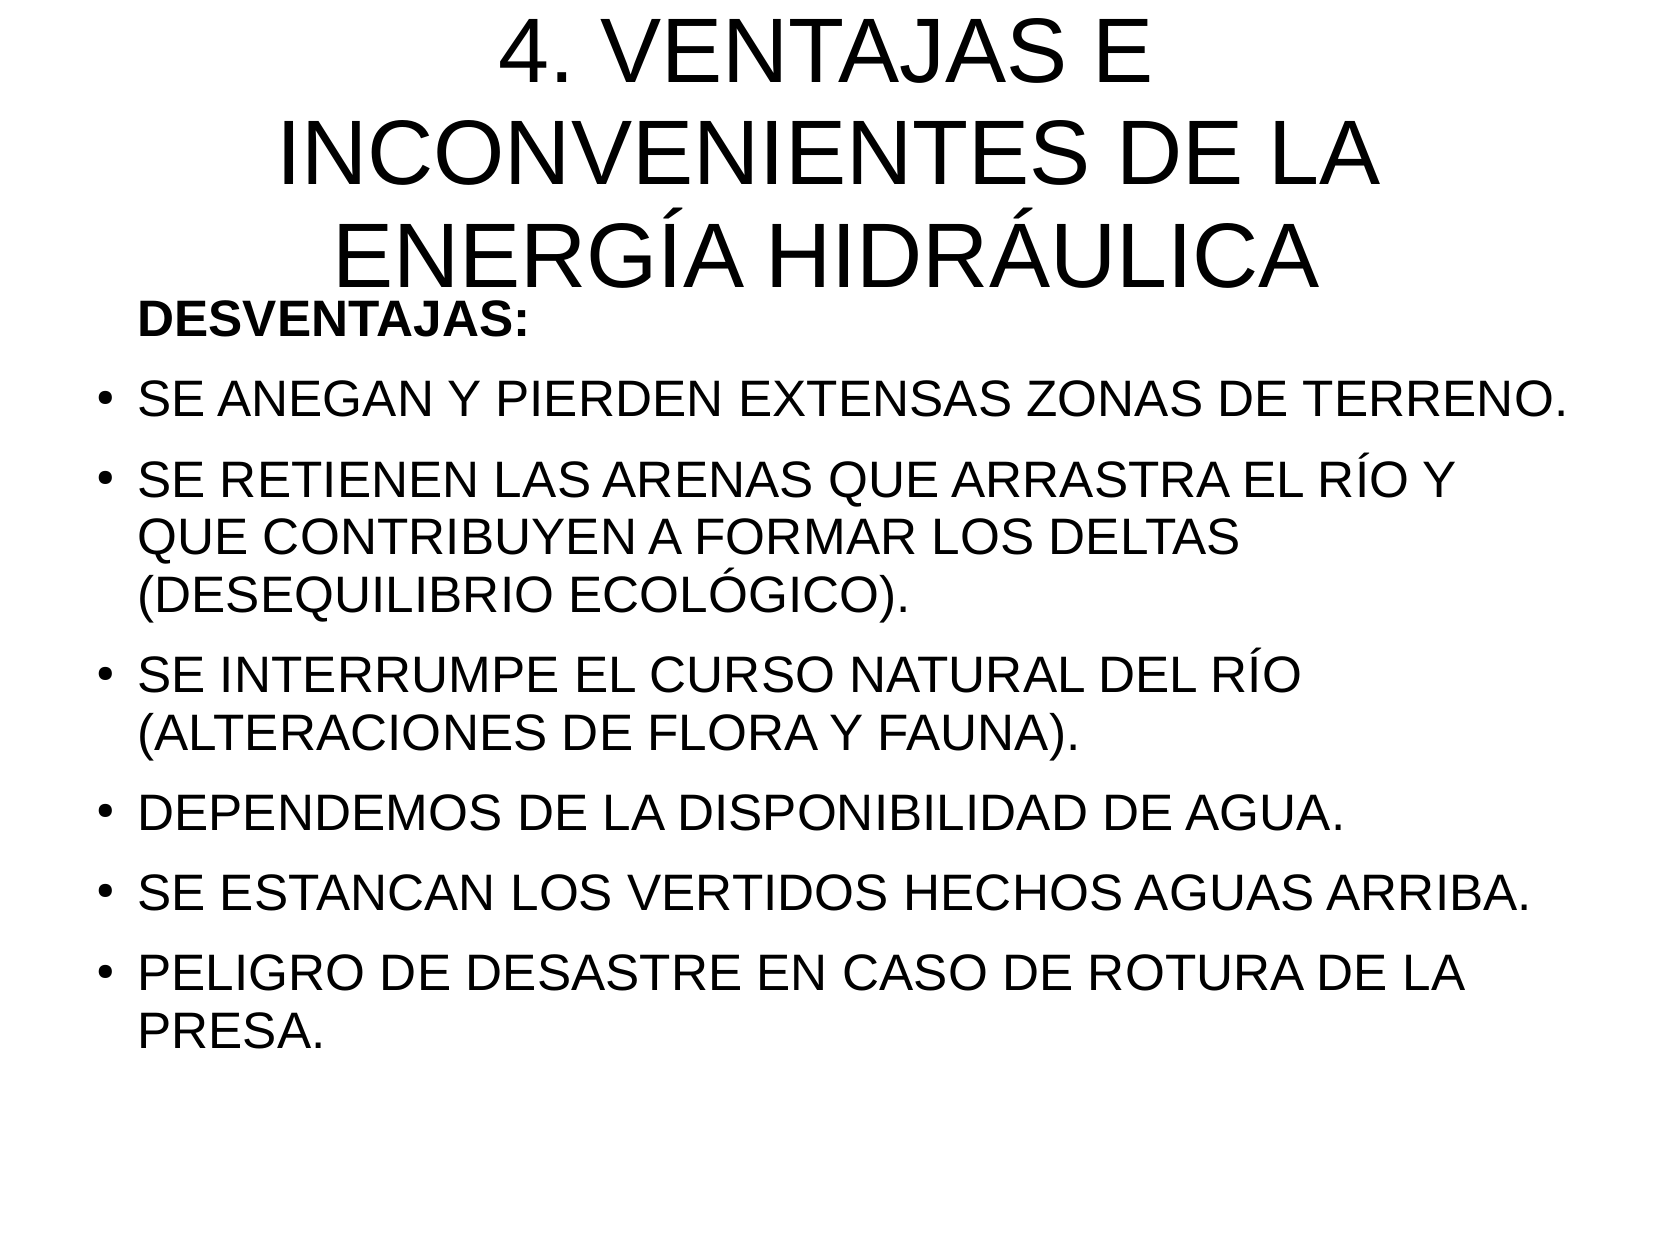

# 4. VENTAJAS E INCONVENIENTES DE LA ENERGÍA HIDRÁULICA
DESVENTAJAS:
SE ANEGAN Y PIERDEN EXTENSAS ZONAS DE TERRENO.
SE RETIENEN LAS ARENAS QUE ARRASTRA EL RÍO Y QUE CONTRIBUYEN A FORMAR LOS DELTAS (DESEQUILIBRIO ECOLÓGICO).
SE INTERRUMPE EL CURSO NATURAL DEL RÍO (ALTERACIONES DE FLORA Y FAUNA).
DEPENDEMOS DE LA DISPONIBILIDAD DE AGUA.
SE ESTANCAN LOS VERTIDOS HECHOS AGUAS ARRIBA.
PELIGRO DE DESASTRE EN CASO DE ROTURA DE LA PRESA.